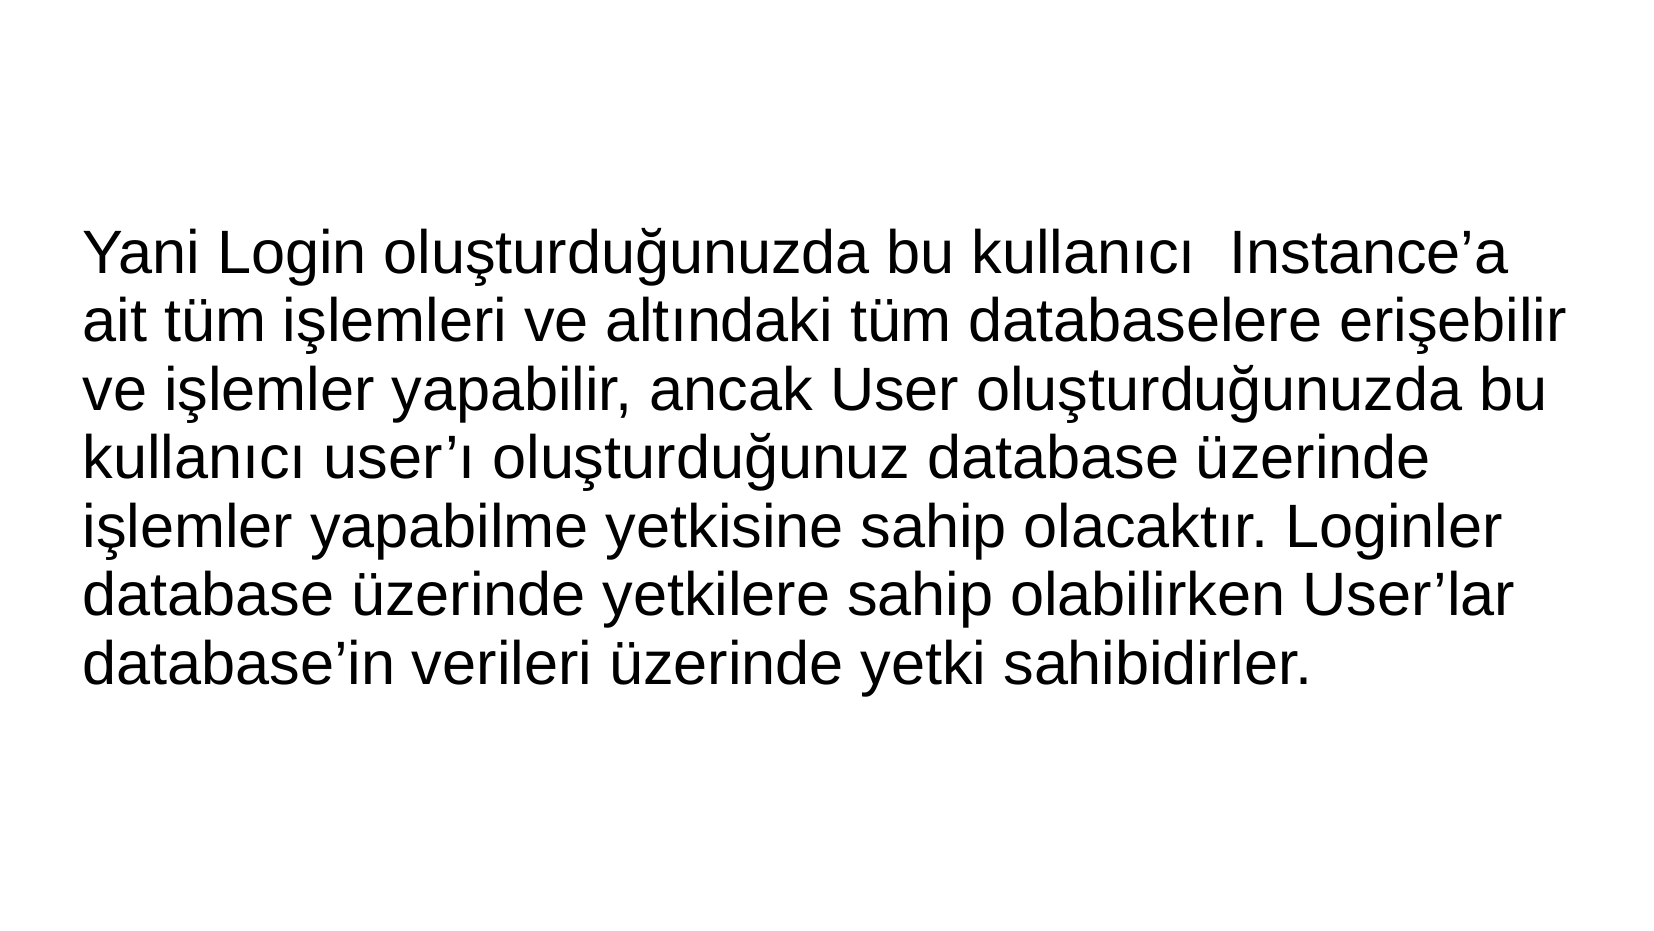

#
Yani Login oluşturduğunuzda bu kullanıcı Instance’a ait tüm işlemleri ve altındaki tüm databaselere erişebilir ve işlemler yapabilir, ancak User oluşturduğunuzda bu kullanıcı user’ı oluşturduğunuz database üzerinde işlemler yapabilme yetkisine sahip olacaktır. Loginler database üzerinde yetkilere sahip olabilirken User’lar database’in verileri üzerinde yetki sahibidirler.